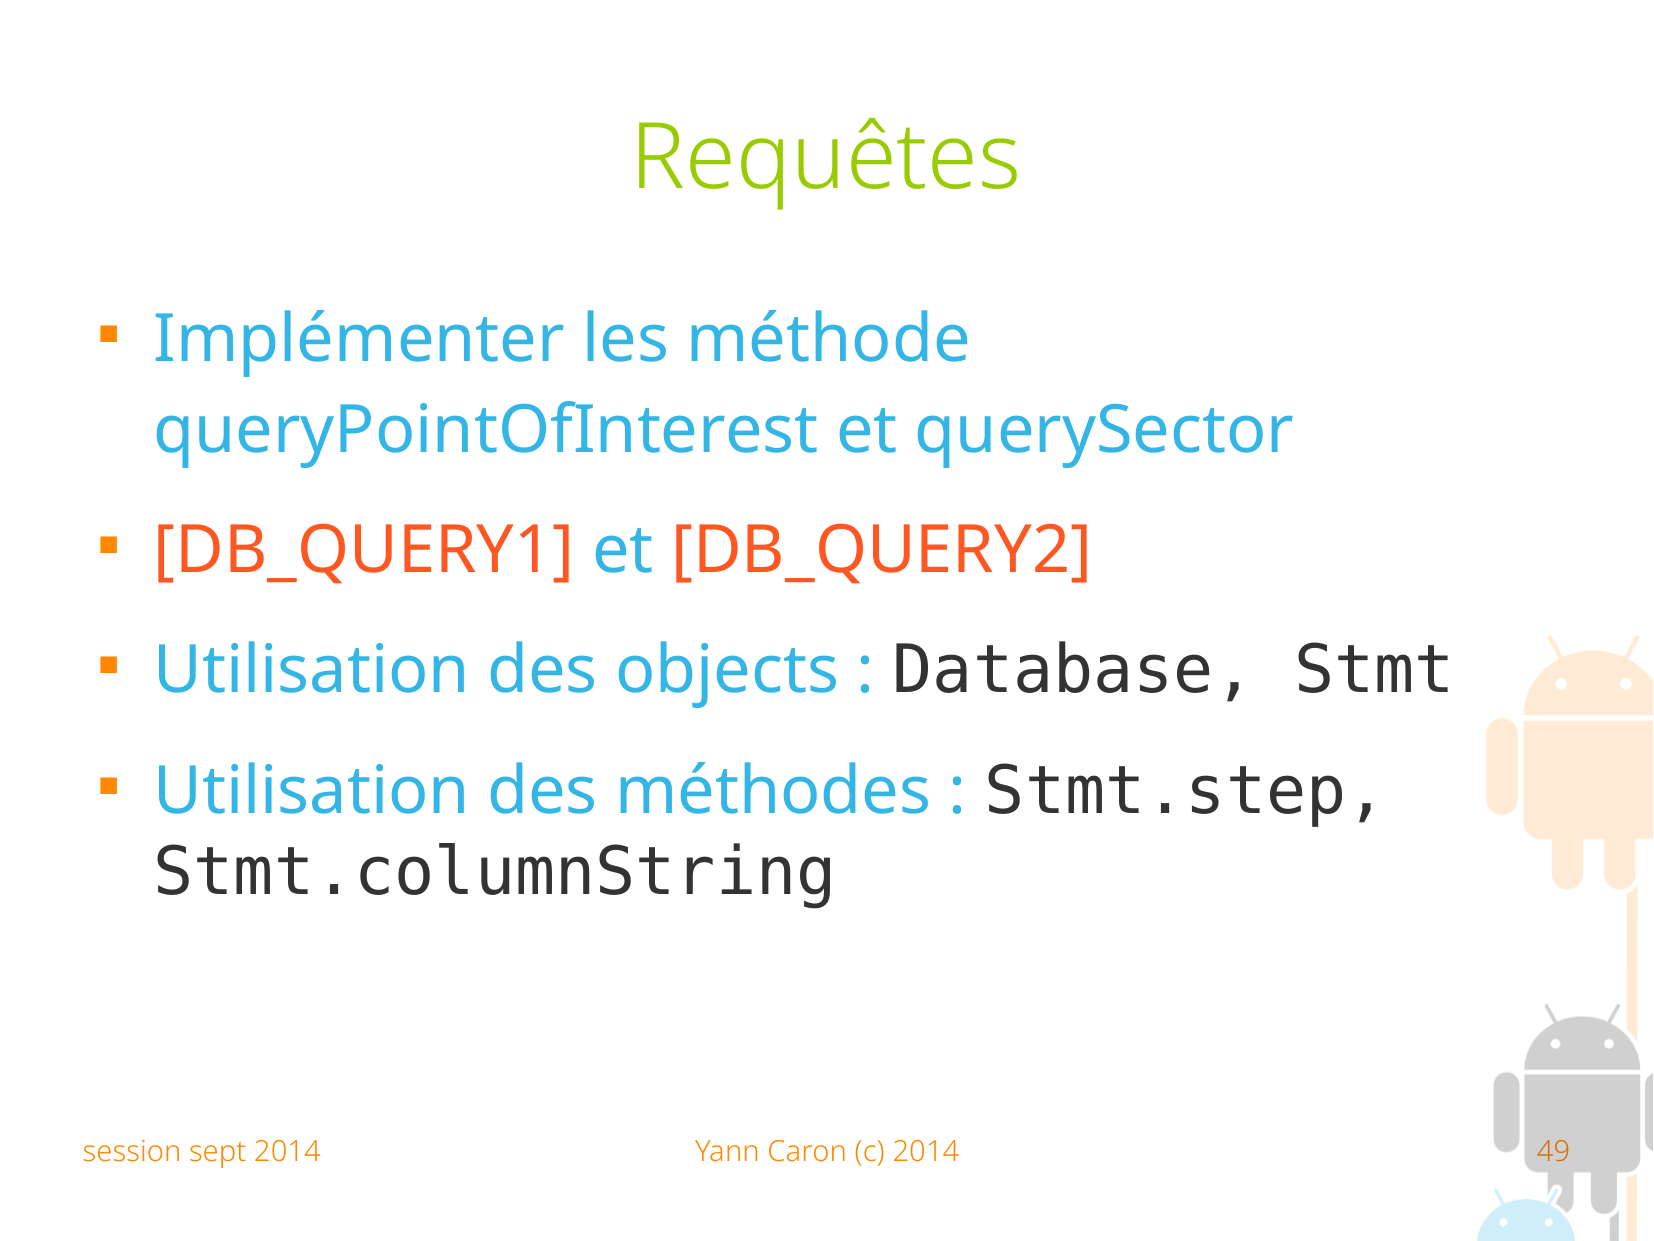

# Requêtes
Implémenter les méthode queryPointOfInterest et querySector
[DB_QUERY1] et [DB_QUERY2]
Utilisation des objects : Database, Stmt
Utilisation des méthodes : Stmt.step, Stmt.columnString
session sept 2014
Yann Caron (c) 2014
49